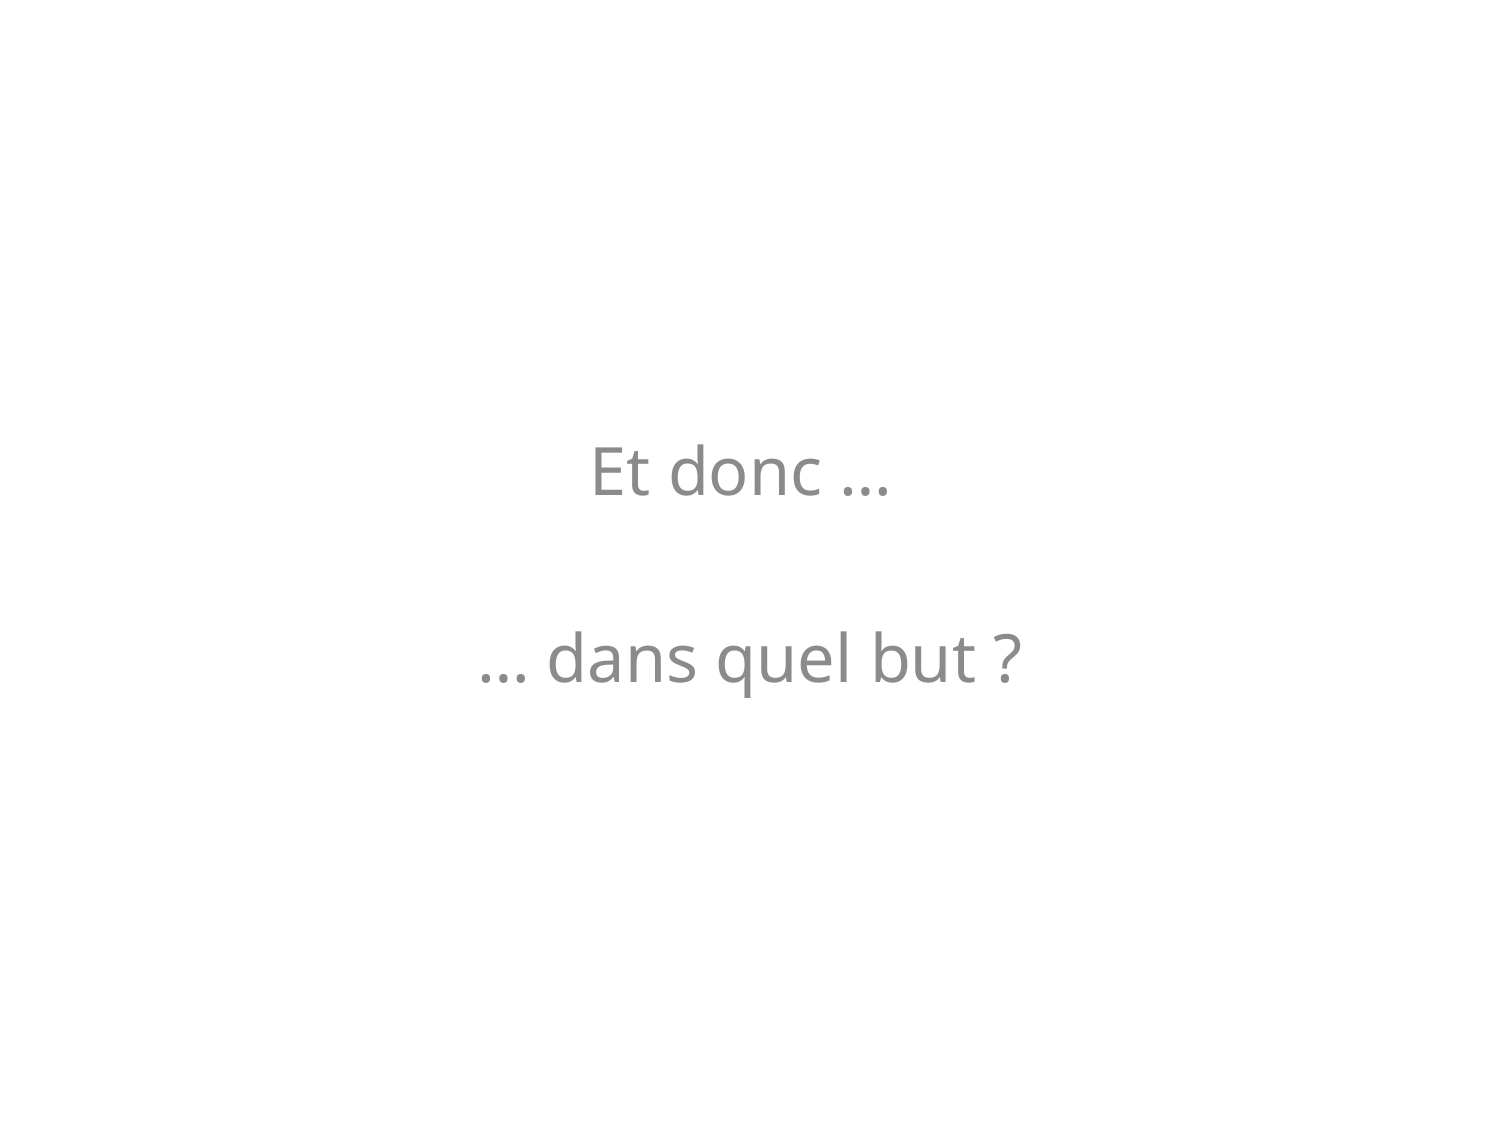

Et donc …
… dans quel but ?